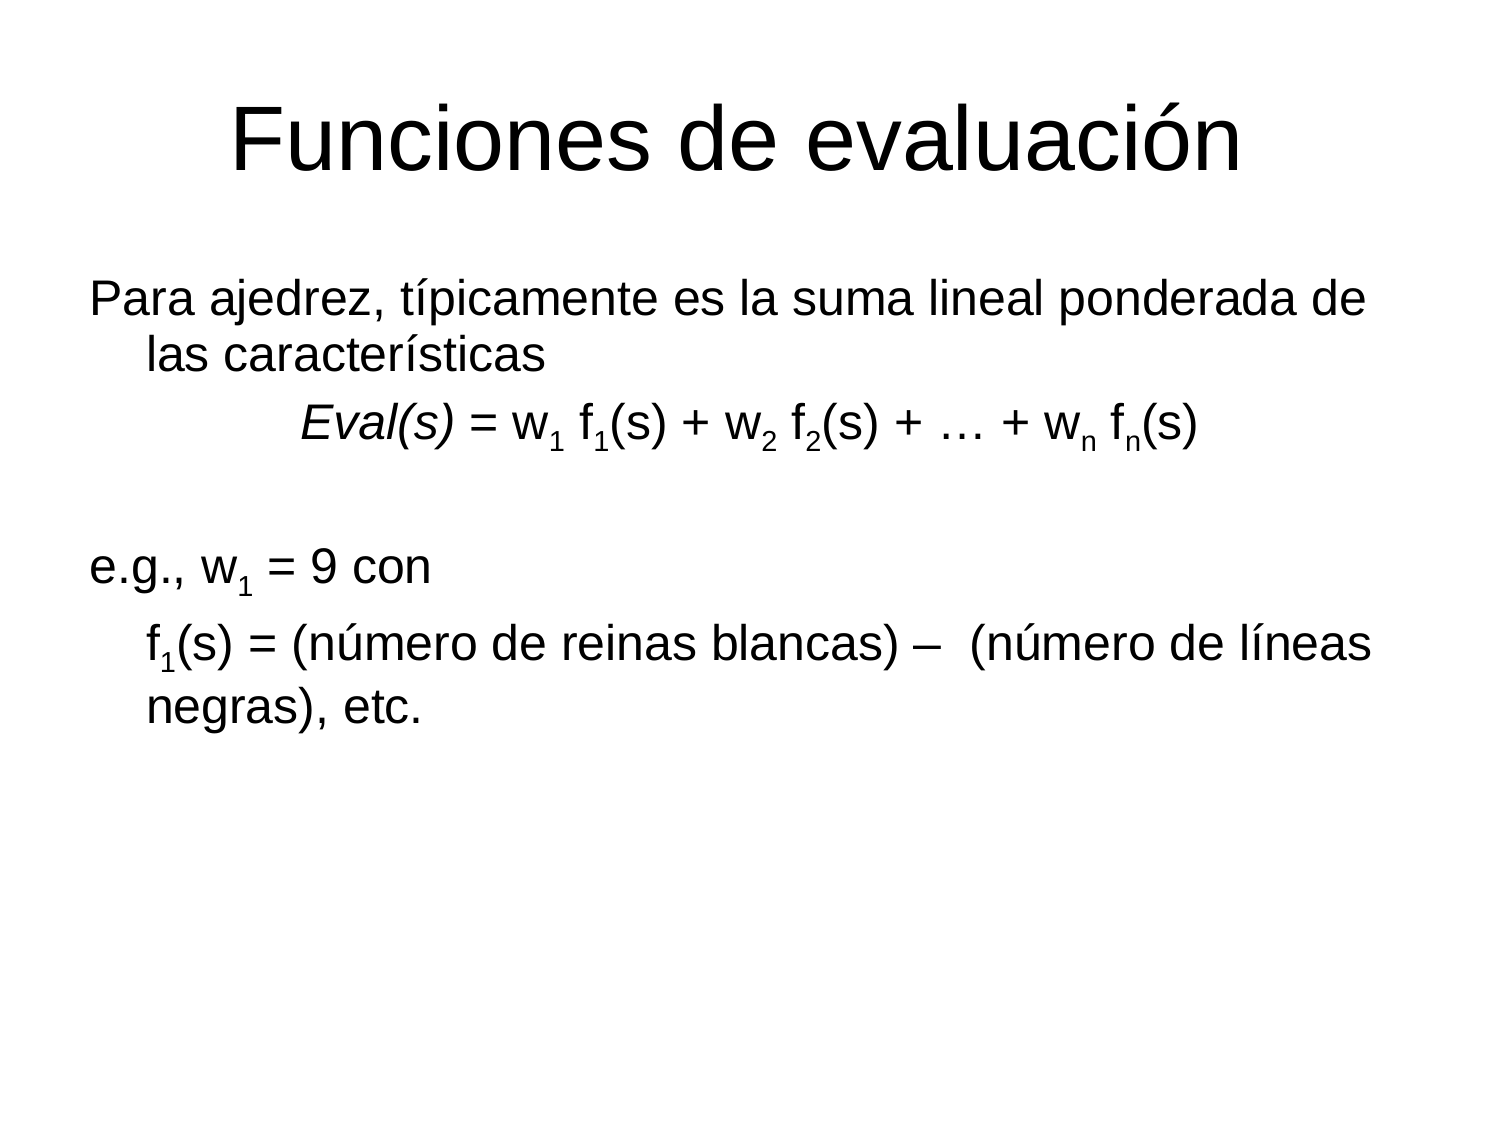

# Funciones de evaluación
Para ajedrez, típicamente es la suma lineal ponderada de las características
Eval(s) = w1 f1(s) + w2 f2(s) + … + wn fn(s)
e.g., w1 = 9 con
	f1(s) = (número de reinas blancas) – (número de líneas negras), etc.